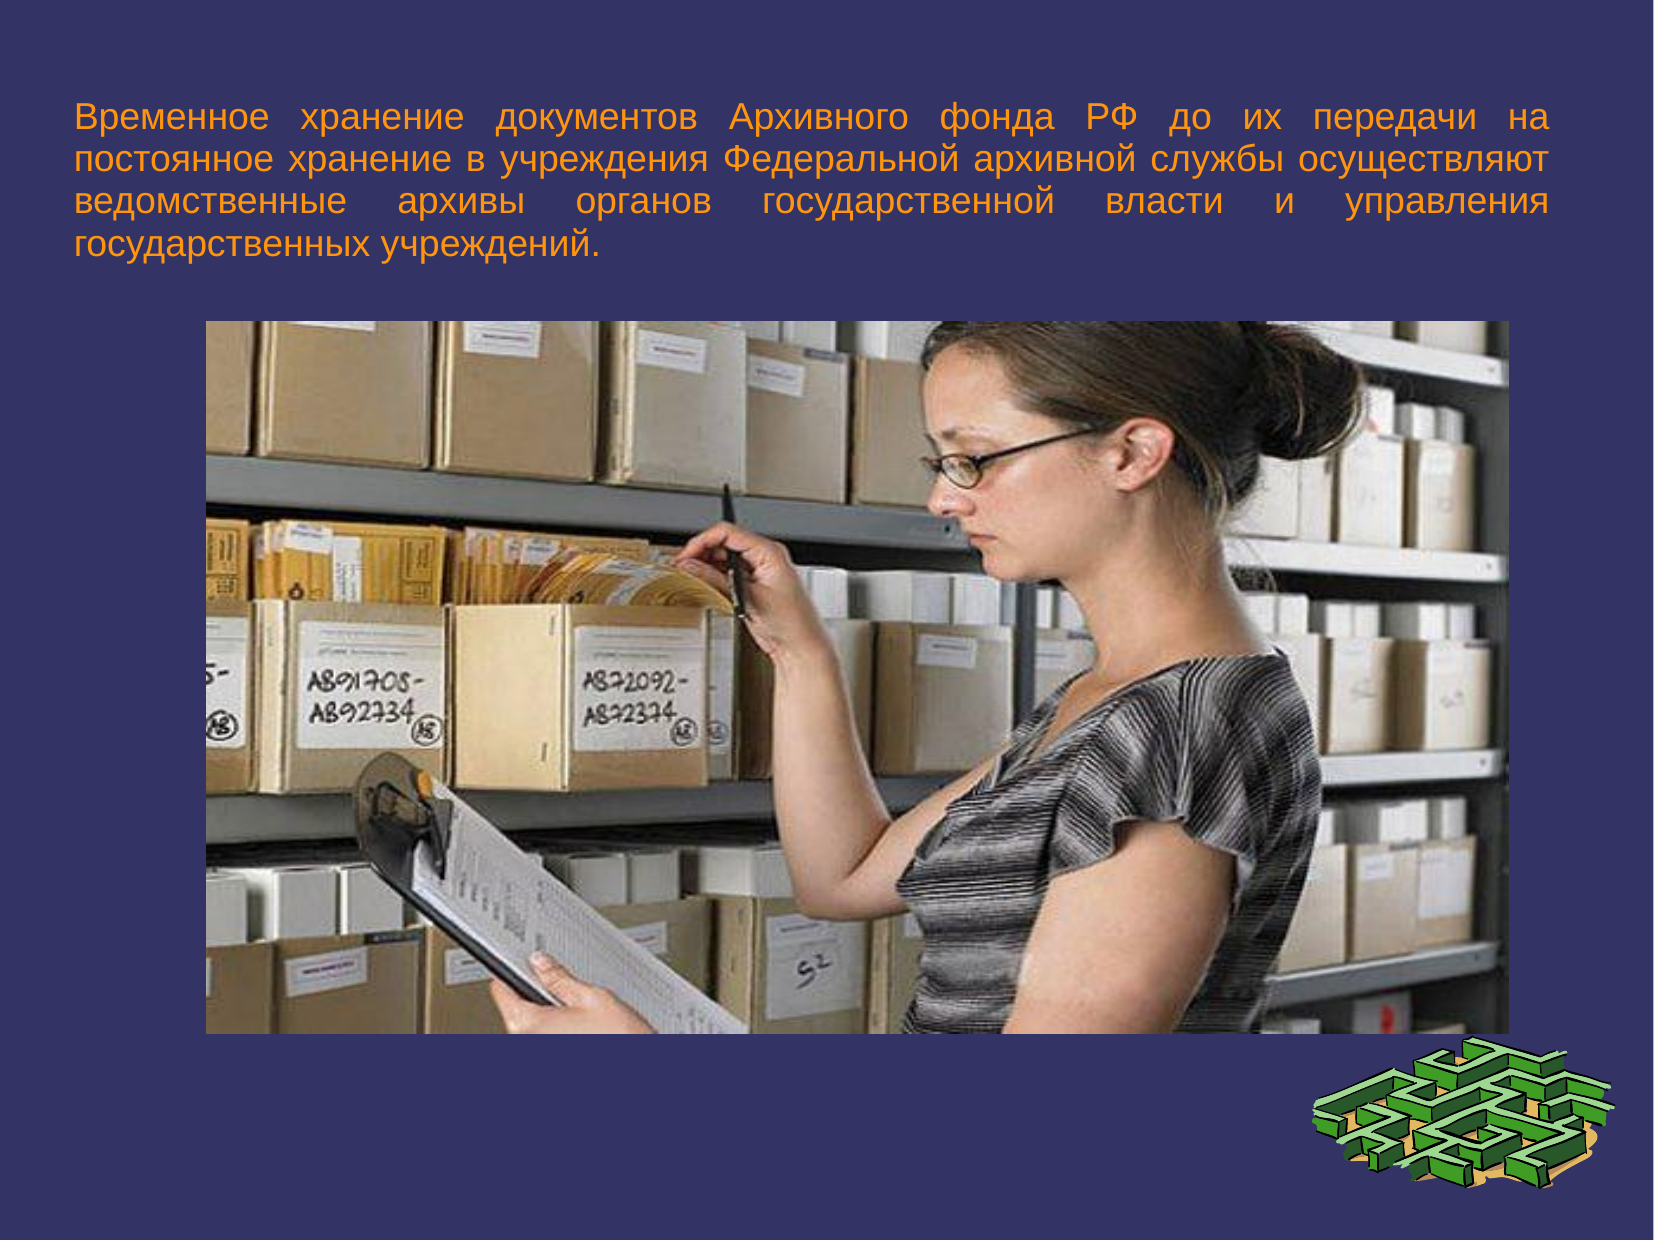

Временное хранение документов Архивного фонда РФ до их передачи на постоянное хранение в учреждения Федеральной архивной службы осуществляют ведомственные архивы органов государственной власти и управления государственных учреждений.